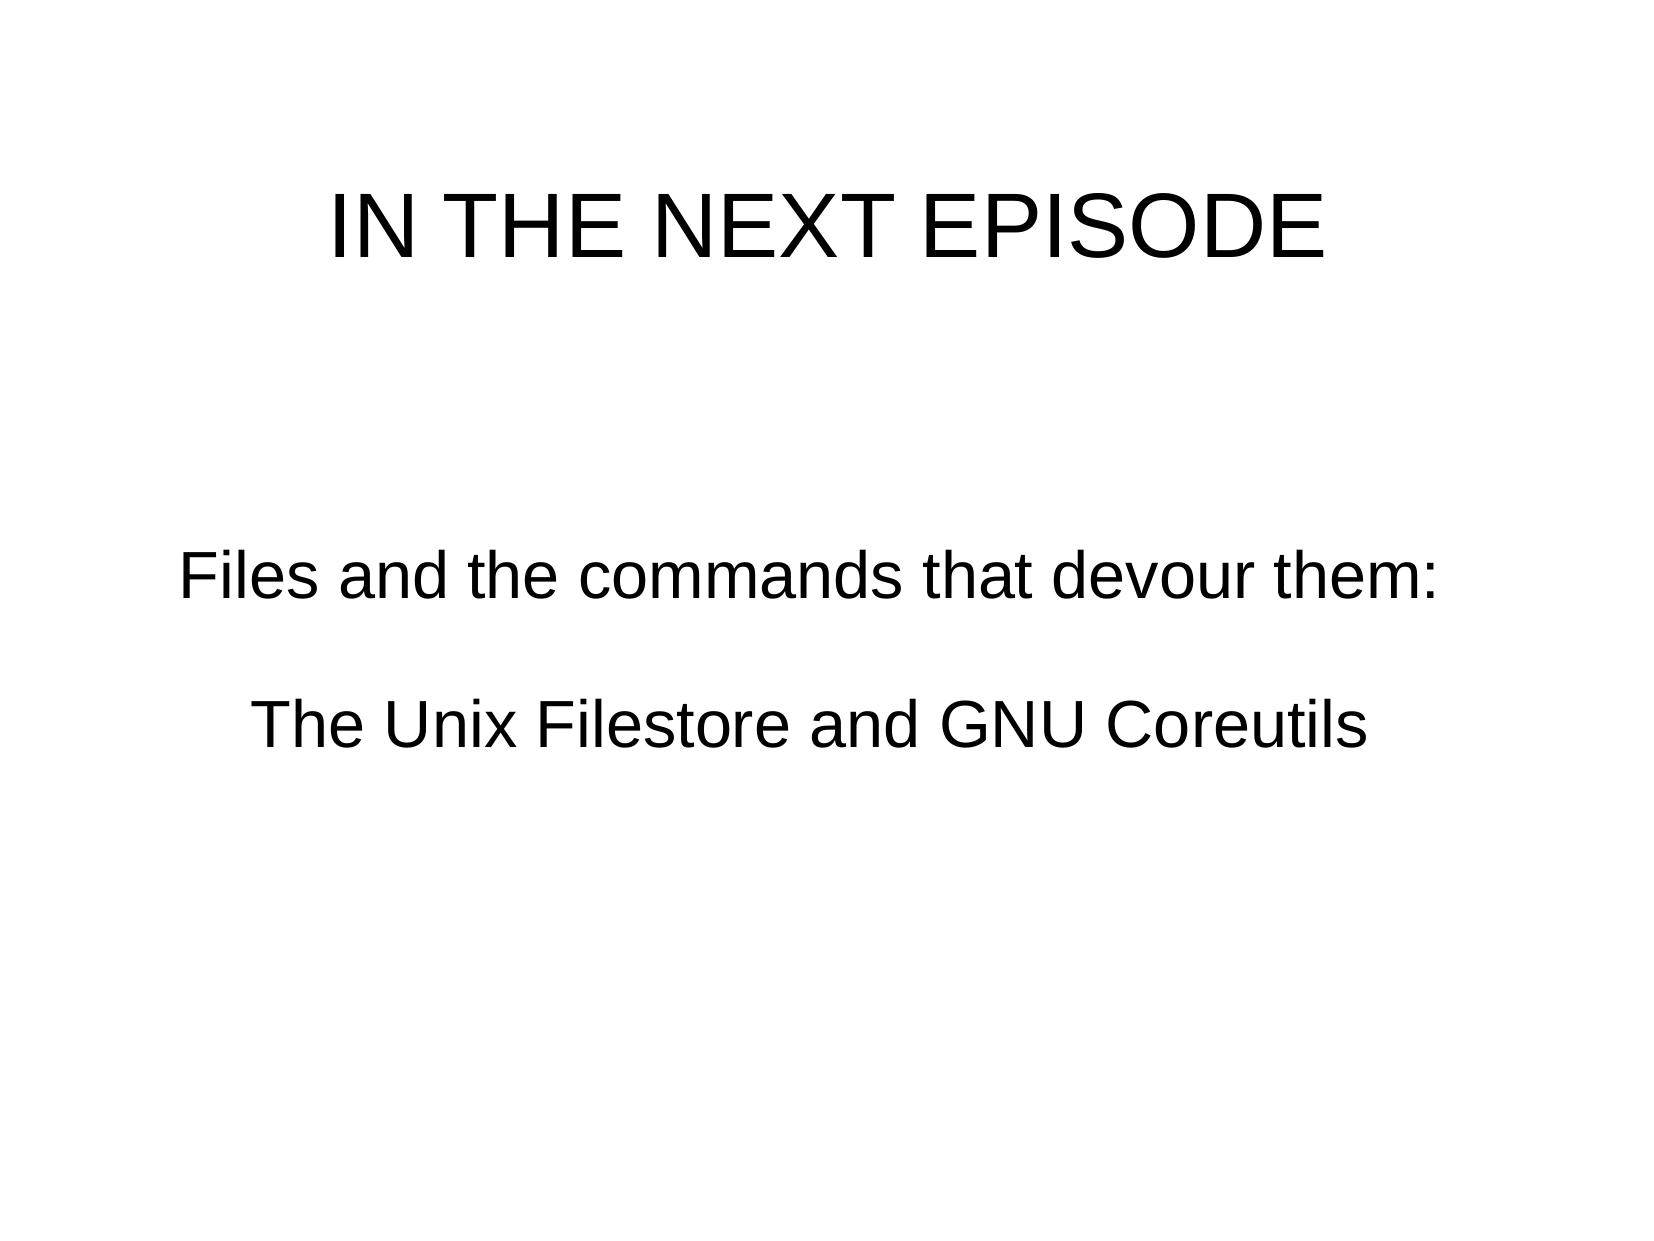

# IN THE NEXT EPISODE
Files and the commands that devour them:
The Unix Filestore and GNU Coreutils